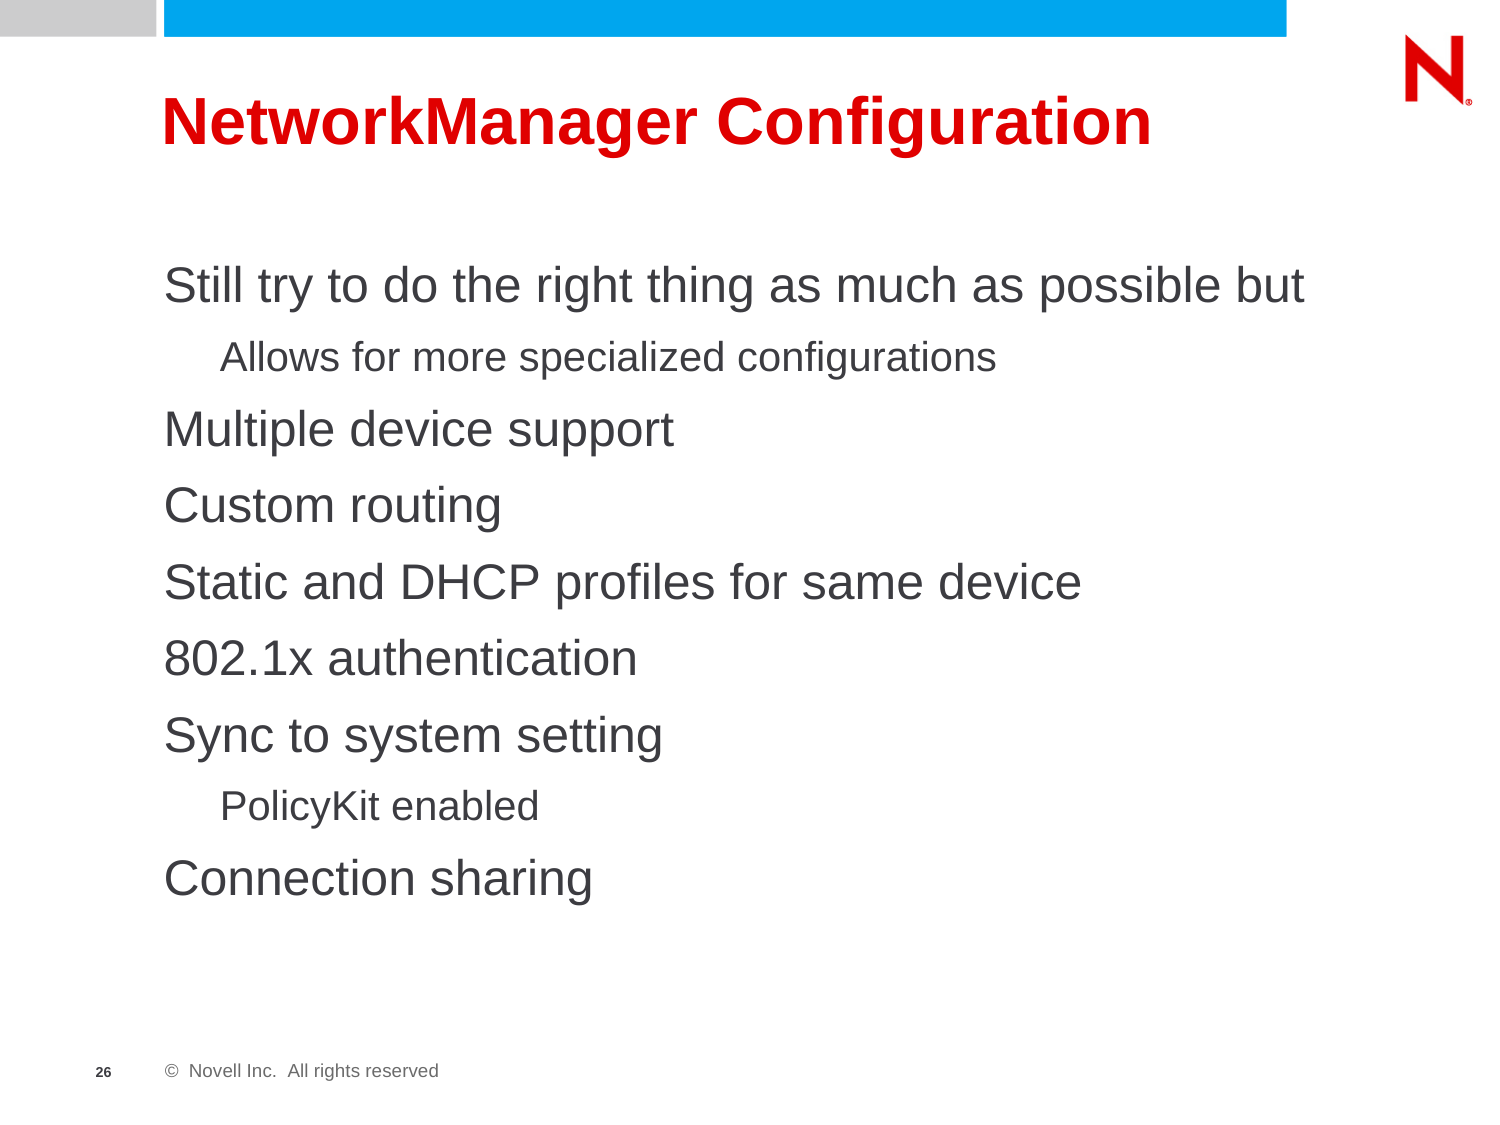

# NetworkManager Configuration
Still try to do the right thing as much as possible but
Allows for more specialized configurations
Multiple device support
Custom routing
Static and DHCP profiles for same device
802.1x authentication
Sync to system setting
PolicyKit enabled
Connection sharing